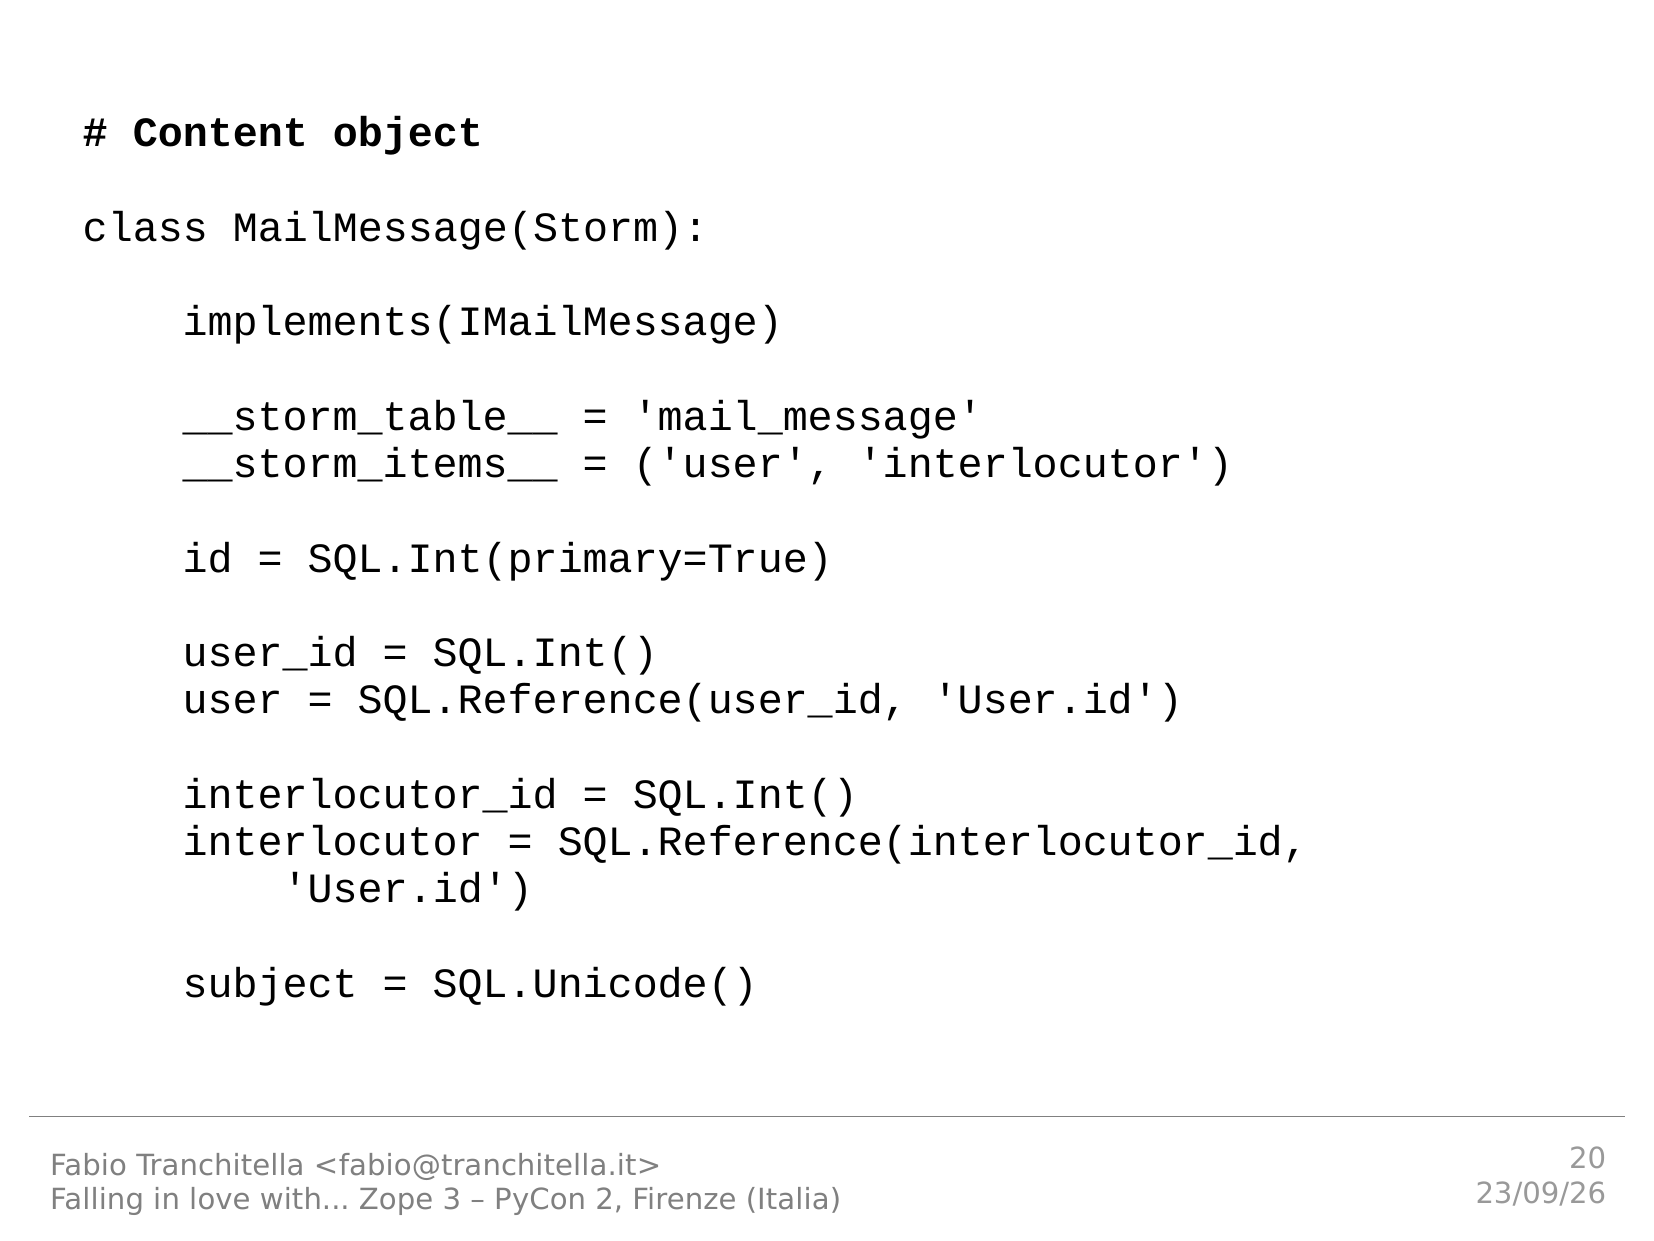

# # Content object
class MailMessage(Storm):
 implements(IMailMessage)
 __storm_table__ = 'mail_message'
 __storm_items__ = ('user', 'interlocutor')
 id = SQL.Int(primary=True)
 user_id = SQL.Int()
 user = SQL.Reference(user_id, 'User.id')
 interlocutor_id = SQL.Int()
 interlocutor = SQL.Reference(interlocutor_id,
 'User.id')
 subject = SQL.Unicode()
20